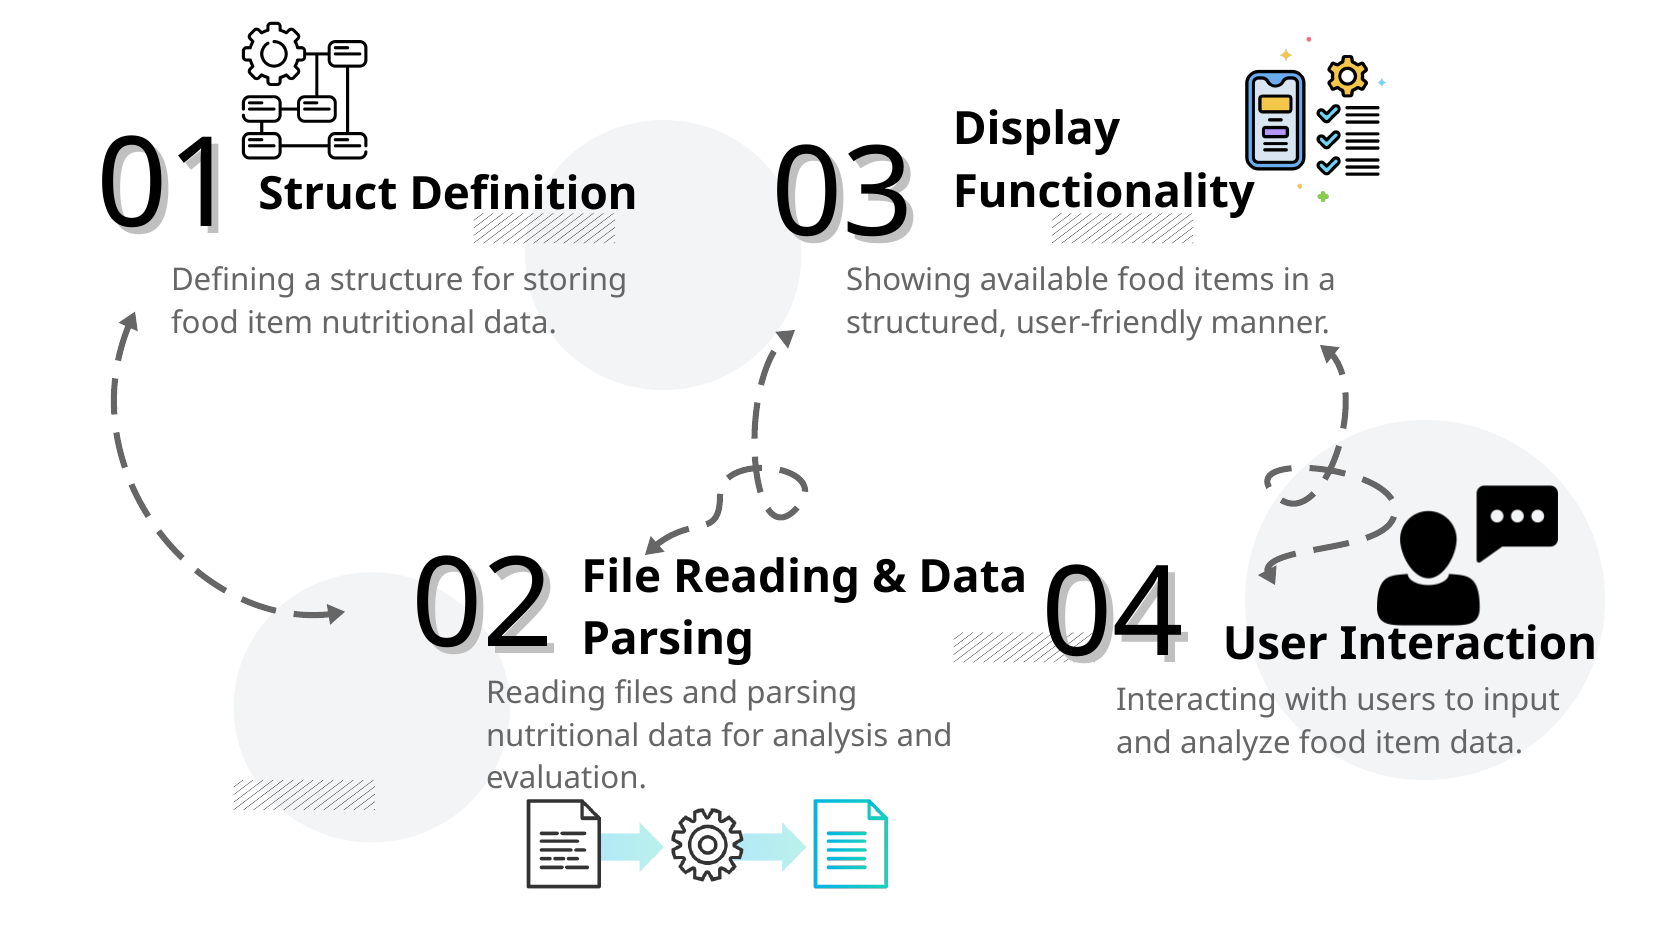

01
Display Functionality
03
Struct Definition
Defining a structure for storing food item nutritional data.
Showing available food items in a structured, user-friendly manner.
02
04
File Reading & Data Parsing
User Interaction
Reading files and parsing nutritional data for analysis and evaluation.
Interacting with users to input and analyze food item data.